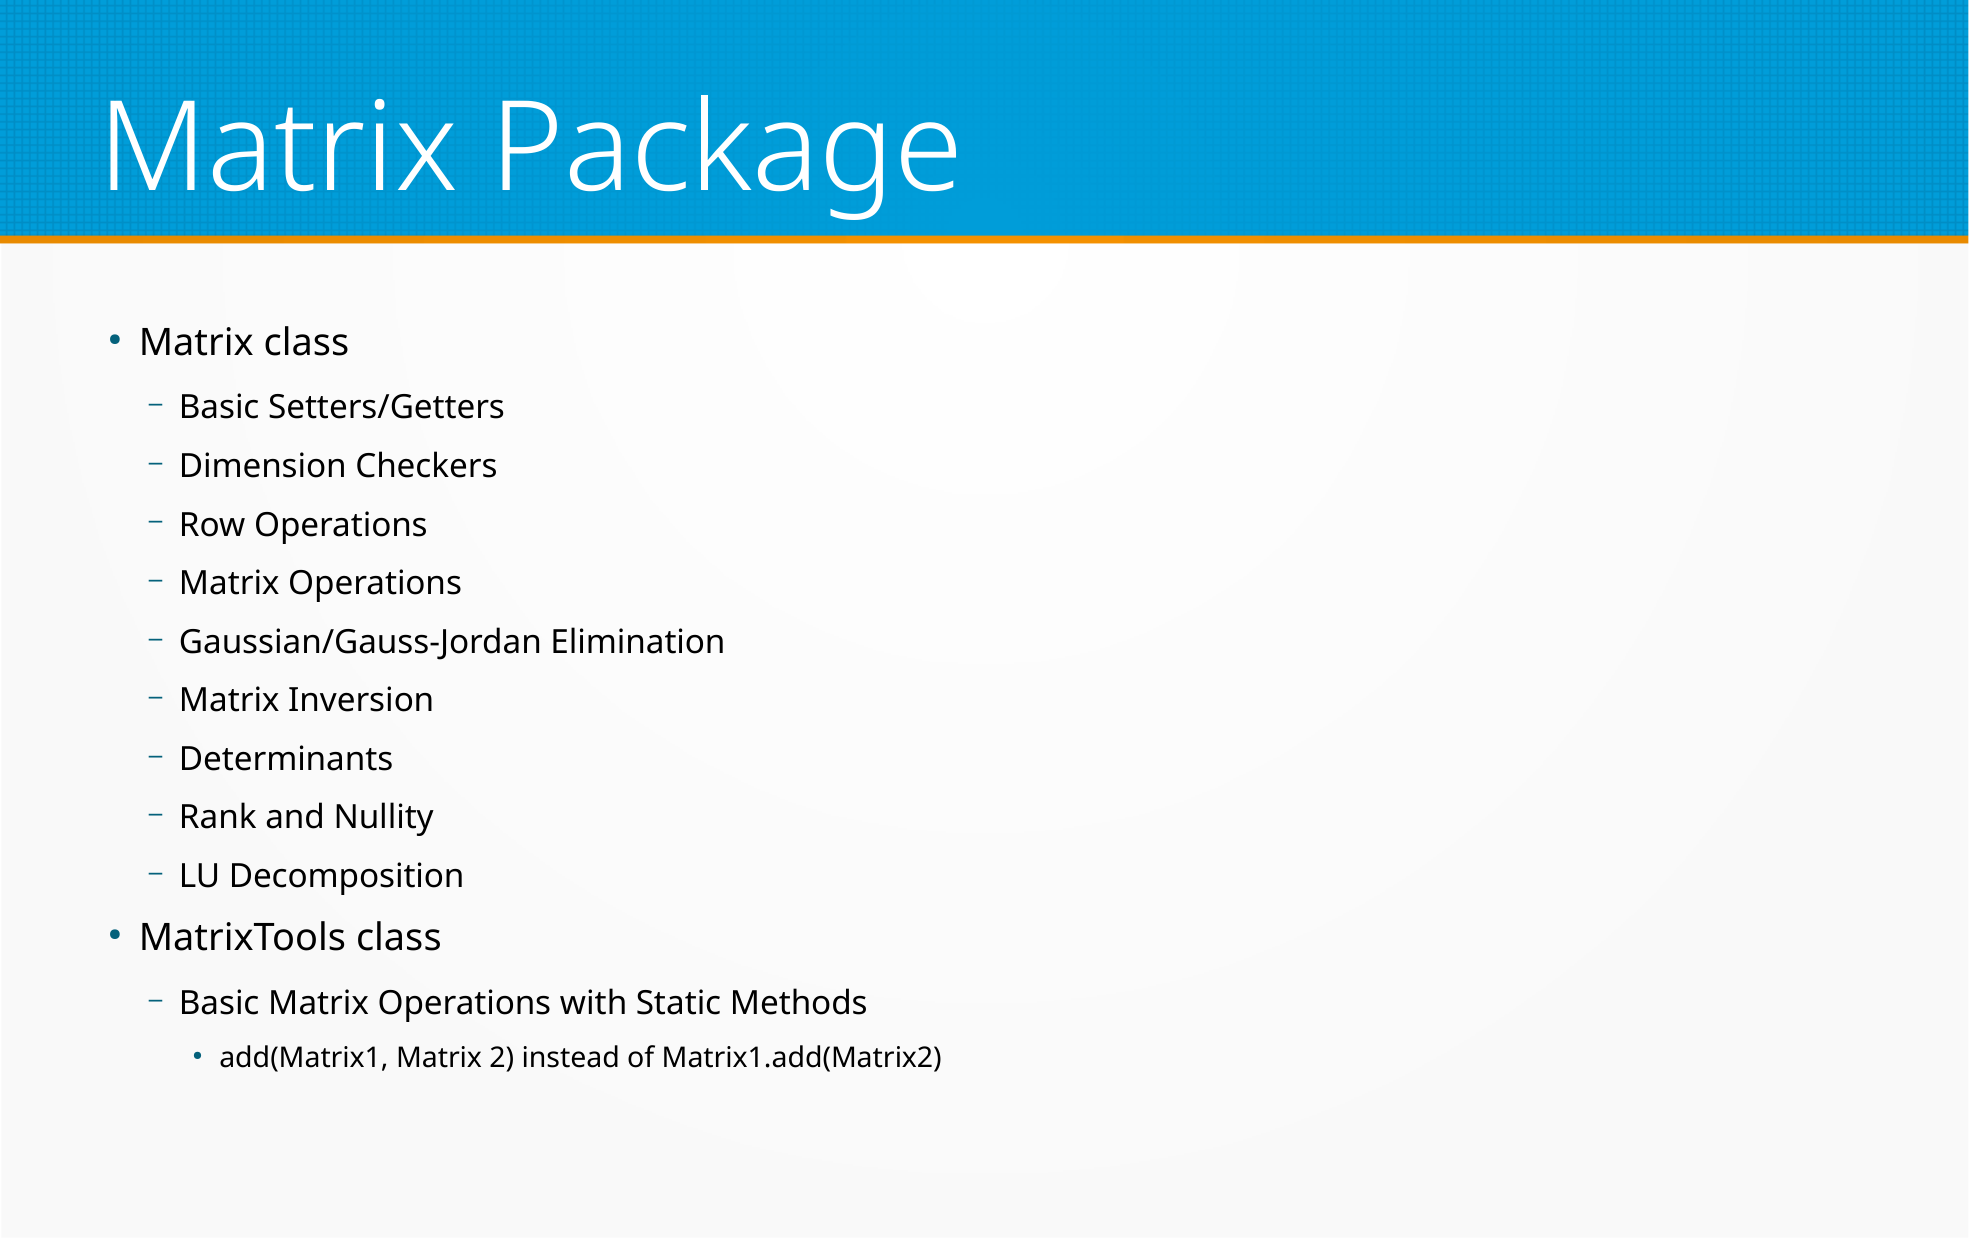

# Matrix Package
Matrix class
Basic Setters/Getters
Dimension Checkers
Row Operations
Matrix Operations
Gaussian/Gauss-Jordan Elimination
Matrix Inversion
Determinants
Rank and Nullity
LU Decomposition
MatrixTools class
Basic Matrix Operations with Static Methods
add(Matrix1, Matrix 2) instead of Matrix1.add(Matrix2)